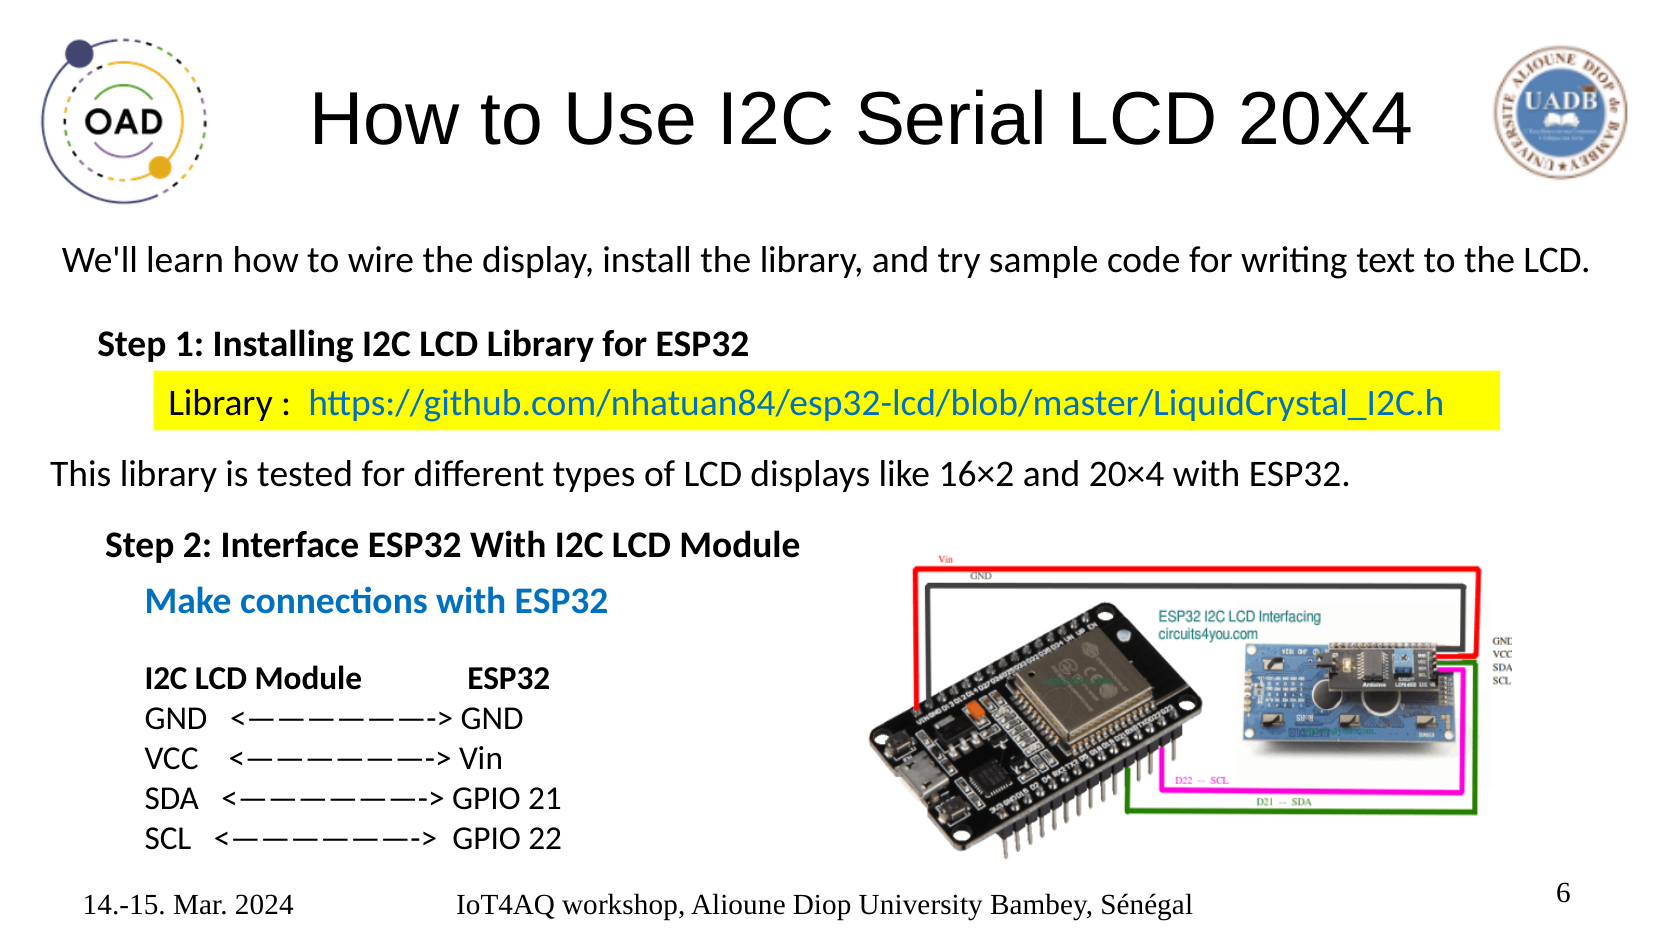

# How to Use I2C Serial LCD 20X4
We'll learn how to wire the display, install the library, and try sample code for writing text to the LCD.
Step 1: Installing I2C LCD Library for ESP32
Library :  https://github.com/nhatuan84/esp32-lcd/blob/master/LiquidCrystal_I2C.h
This library is tested for different types of LCD displays like 16×2 and 20×4 with ESP32.
Step 2: Interface ESP32 With I2C LCD Module
Make connections with ESP32
I2C LCD Module              ESP32
GND   <——————-> GND
VCC    <——————-> Vin
SDA   <——————-> GPIO 21
SCL   <——————->  GPIO 22
14.-15. Mar. 2024
IoT4AQ workshop, Alioune Diop University Bambey, Sénégal